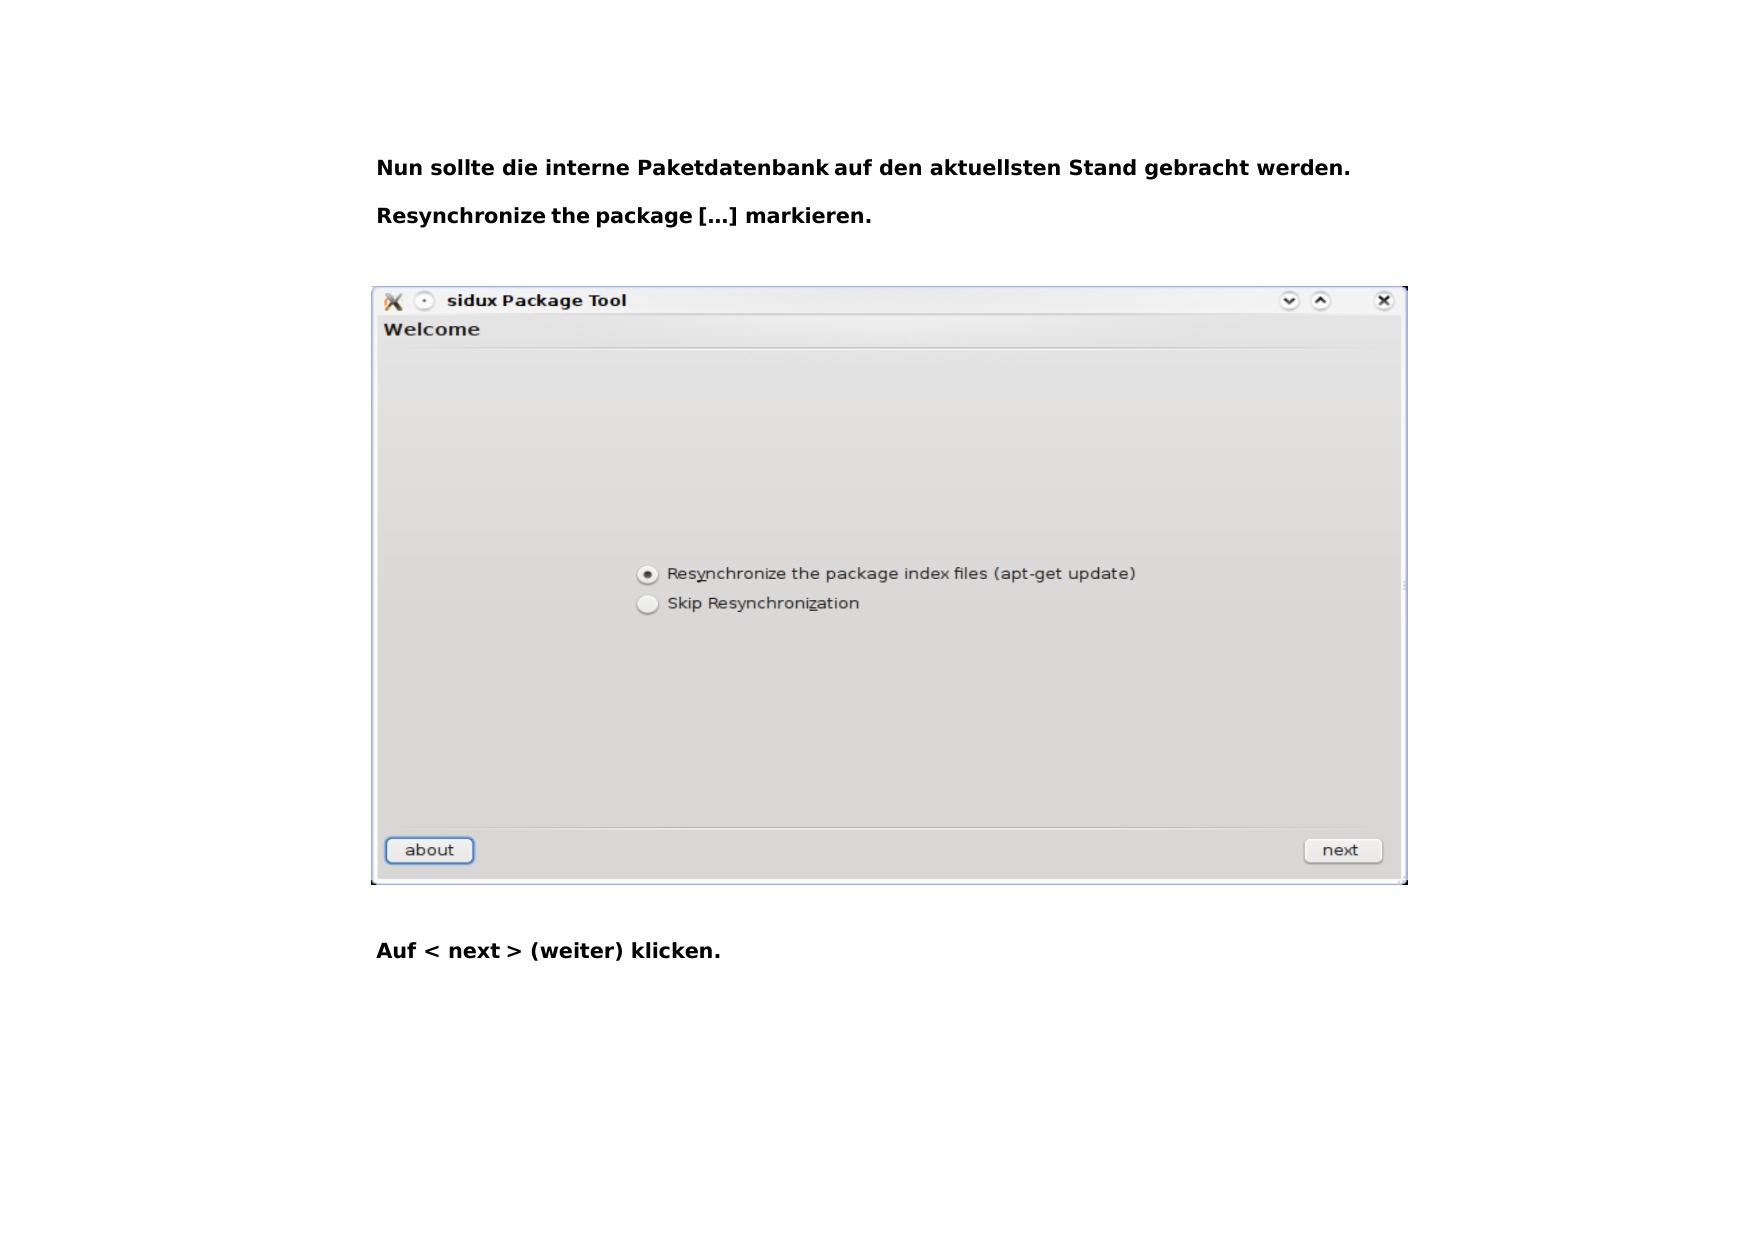

Nun sollte die interne Paketdatenbank auf den aktuellsten Stand gebracht werden.
Resynchronize the package […] markieren.
Auf < next > (weiter) klicken.